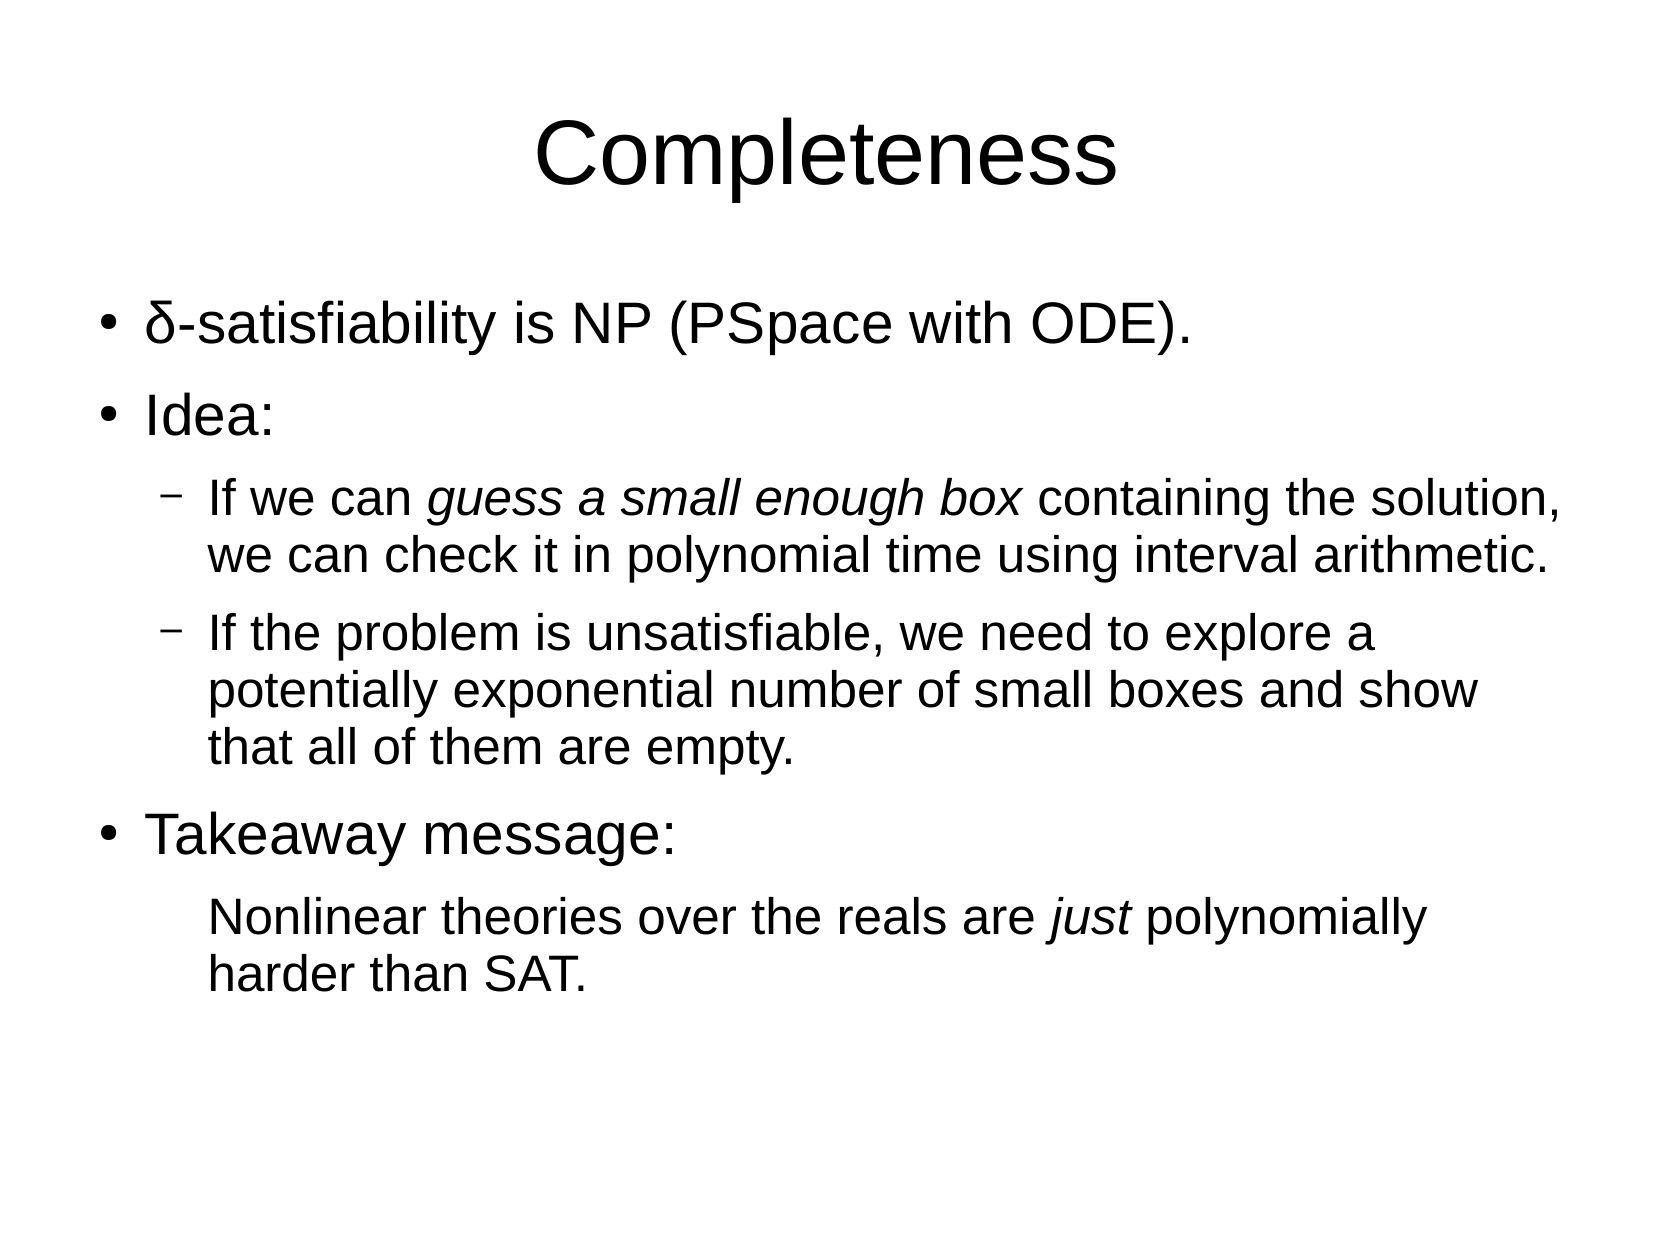

# Completeness
δ-satisfiability is NP (PSpace with ODE).
Idea:
If we can guess a small enough box containing the solution, we can check it in polynomial time using interval arithmetic.
If the problem is unsatisfiable, we need to explore a potentially exponential number of small boxes and show that all of them are empty.
Takeaway message:
Nonlinear theories over the reals are just polynomially harder than SAT.